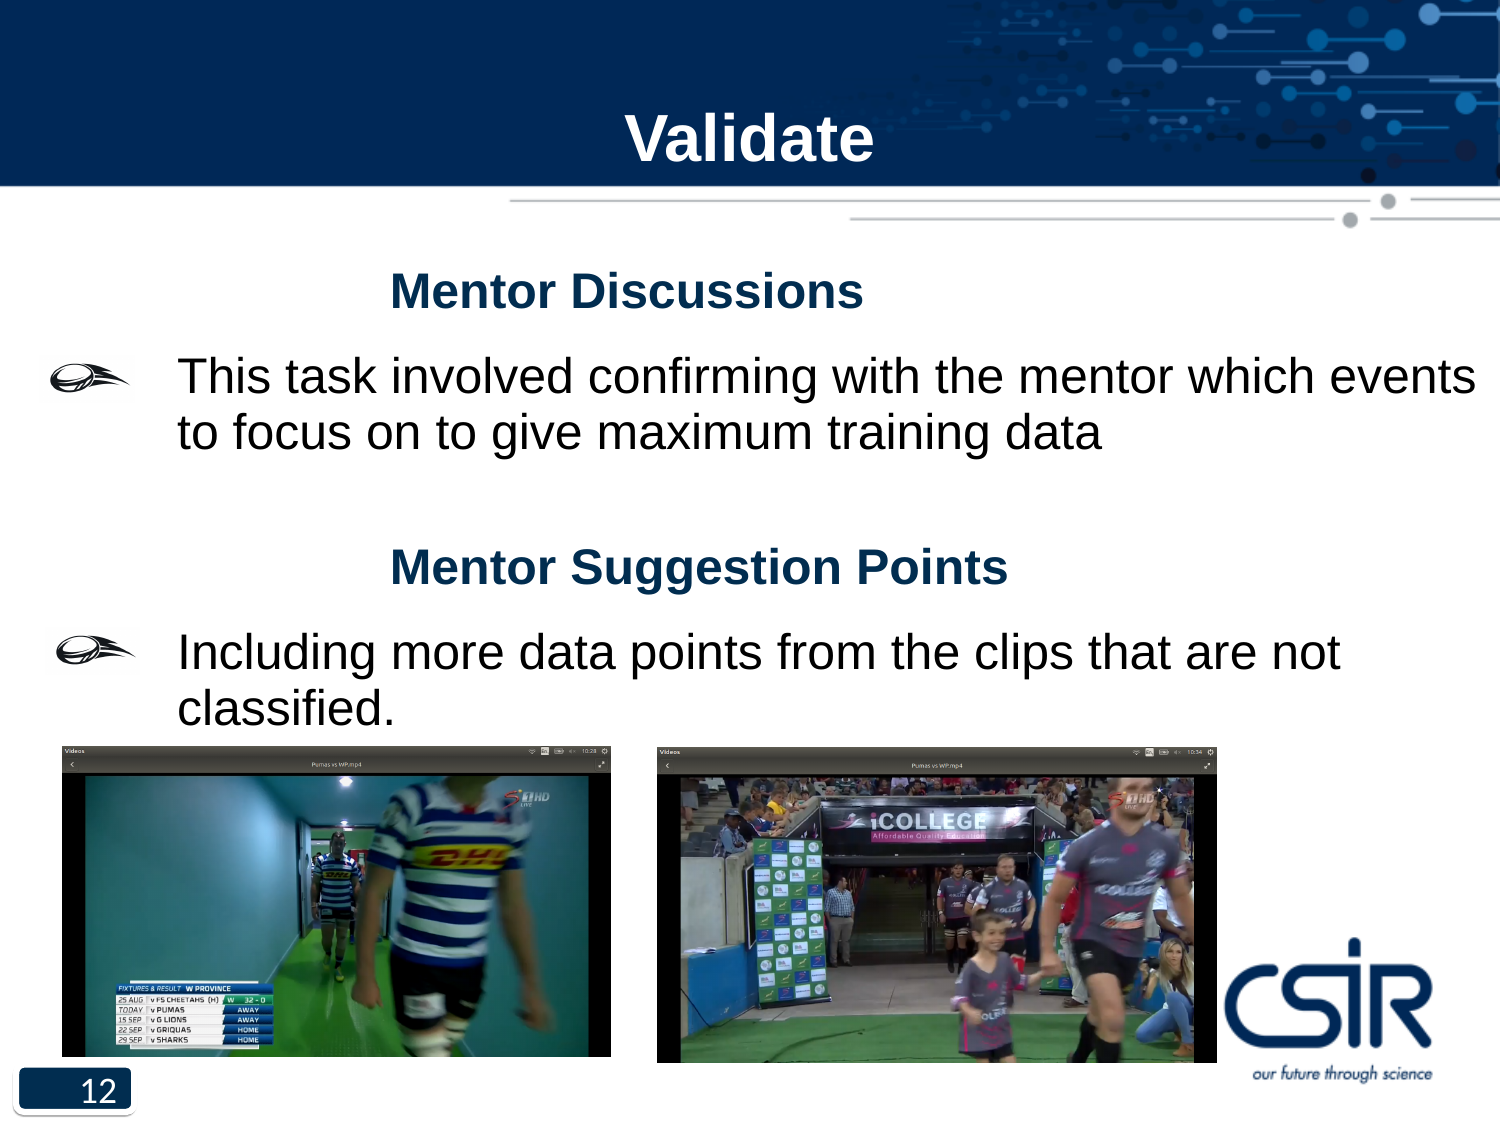

# Validate
Mentor Discussions
This task involved confirming with the mentor which events to focus on to give maximum training data
Mentor Suggestion Points
Including more data points from the clips that are not classified.